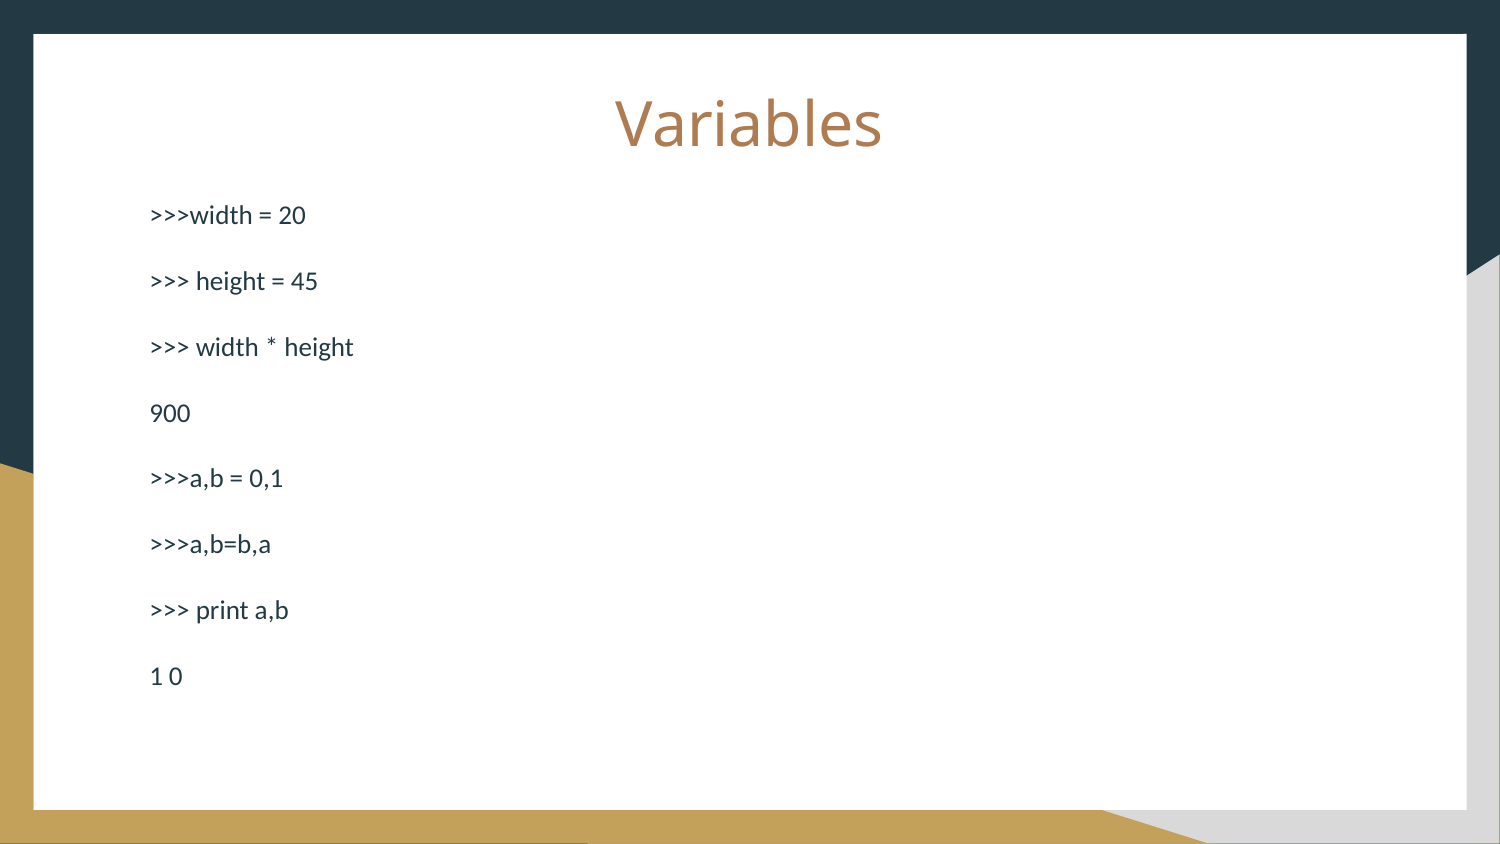

# Variables
>>>width = 20
>>> height = 45
>>> width * height
900
>>>a,b = 0,1
>>>a,b=b,a
>>> print a,b
1 0